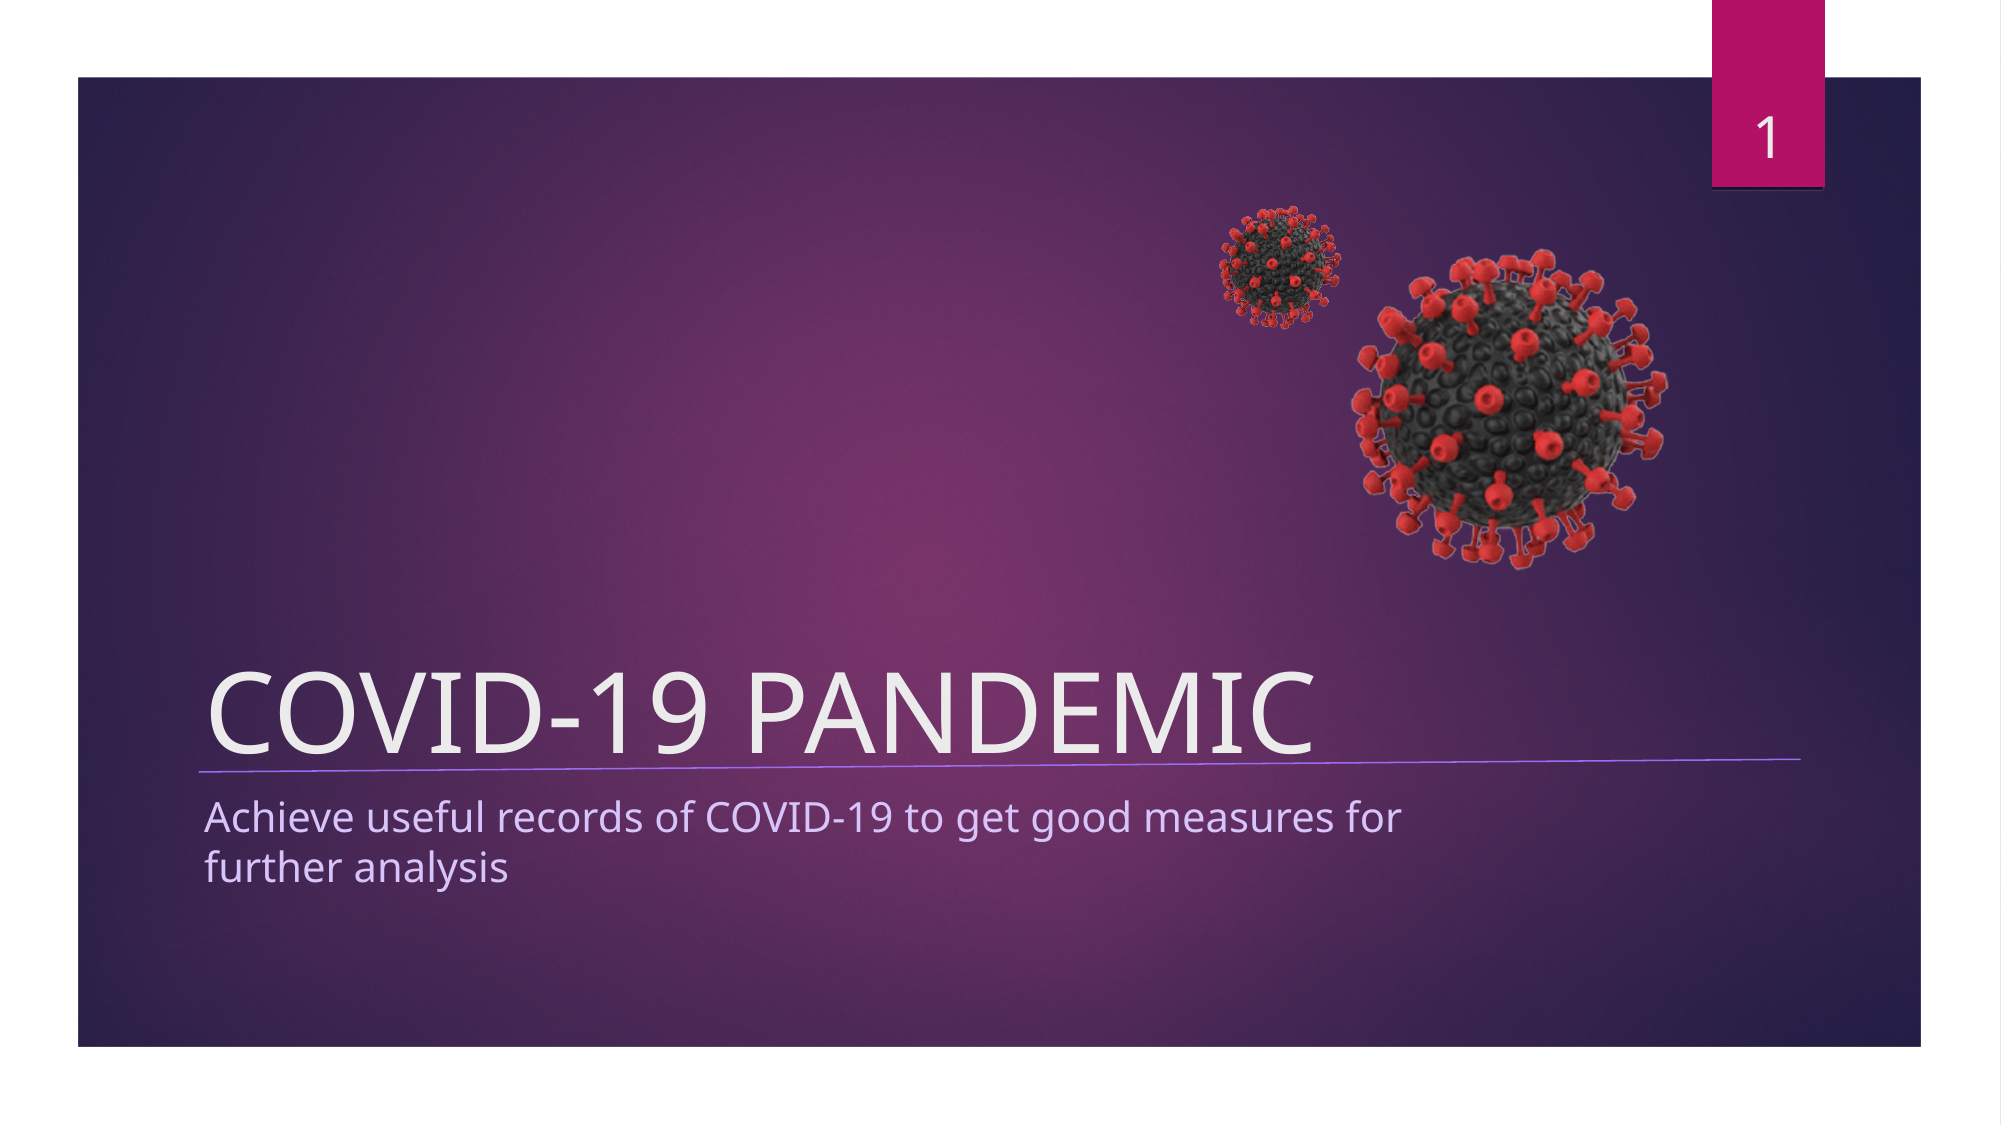

1
# COVID-19 PANDEMIC
Achieve useful records of COVID-19 to get good measures for further analysis